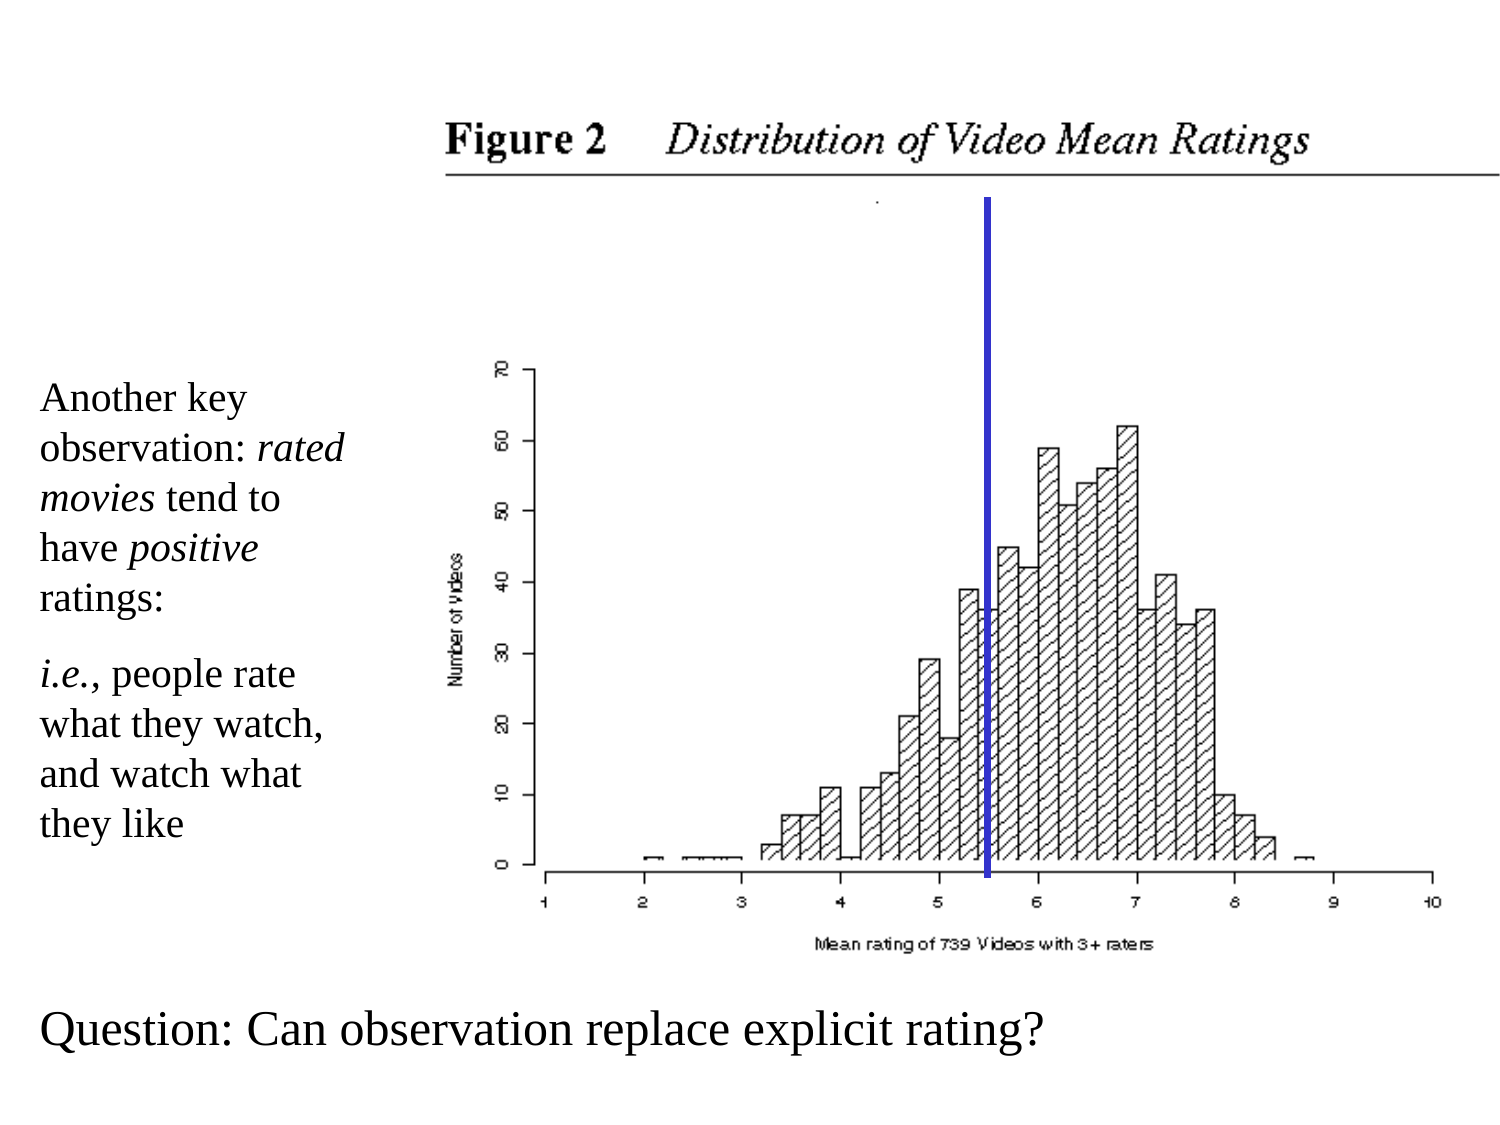

Another key observation: rated movies tend to have positive ratings:
i.e., people rate what they watch, and watch what they like
Question: Can observation replace explicit rating?